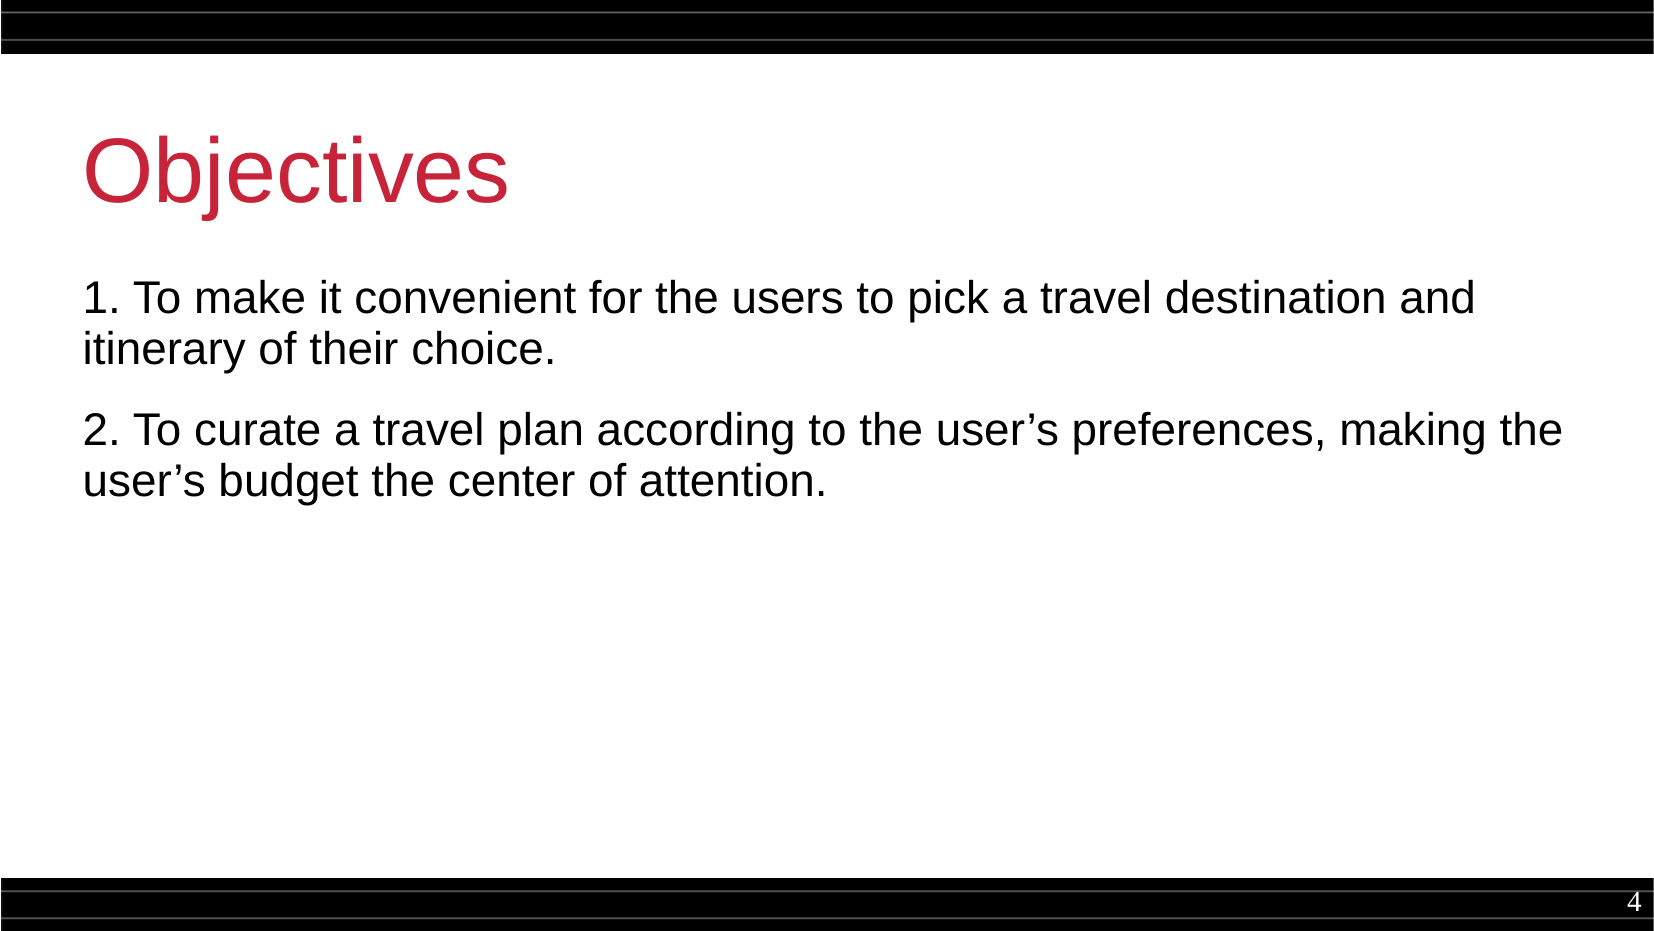

# Objectives
1. To make it convenient for the users to pick a travel destination and itinerary of their choice.
2. To curate a travel plan according to the user’s preferences, making the user’s budget the center of attention.